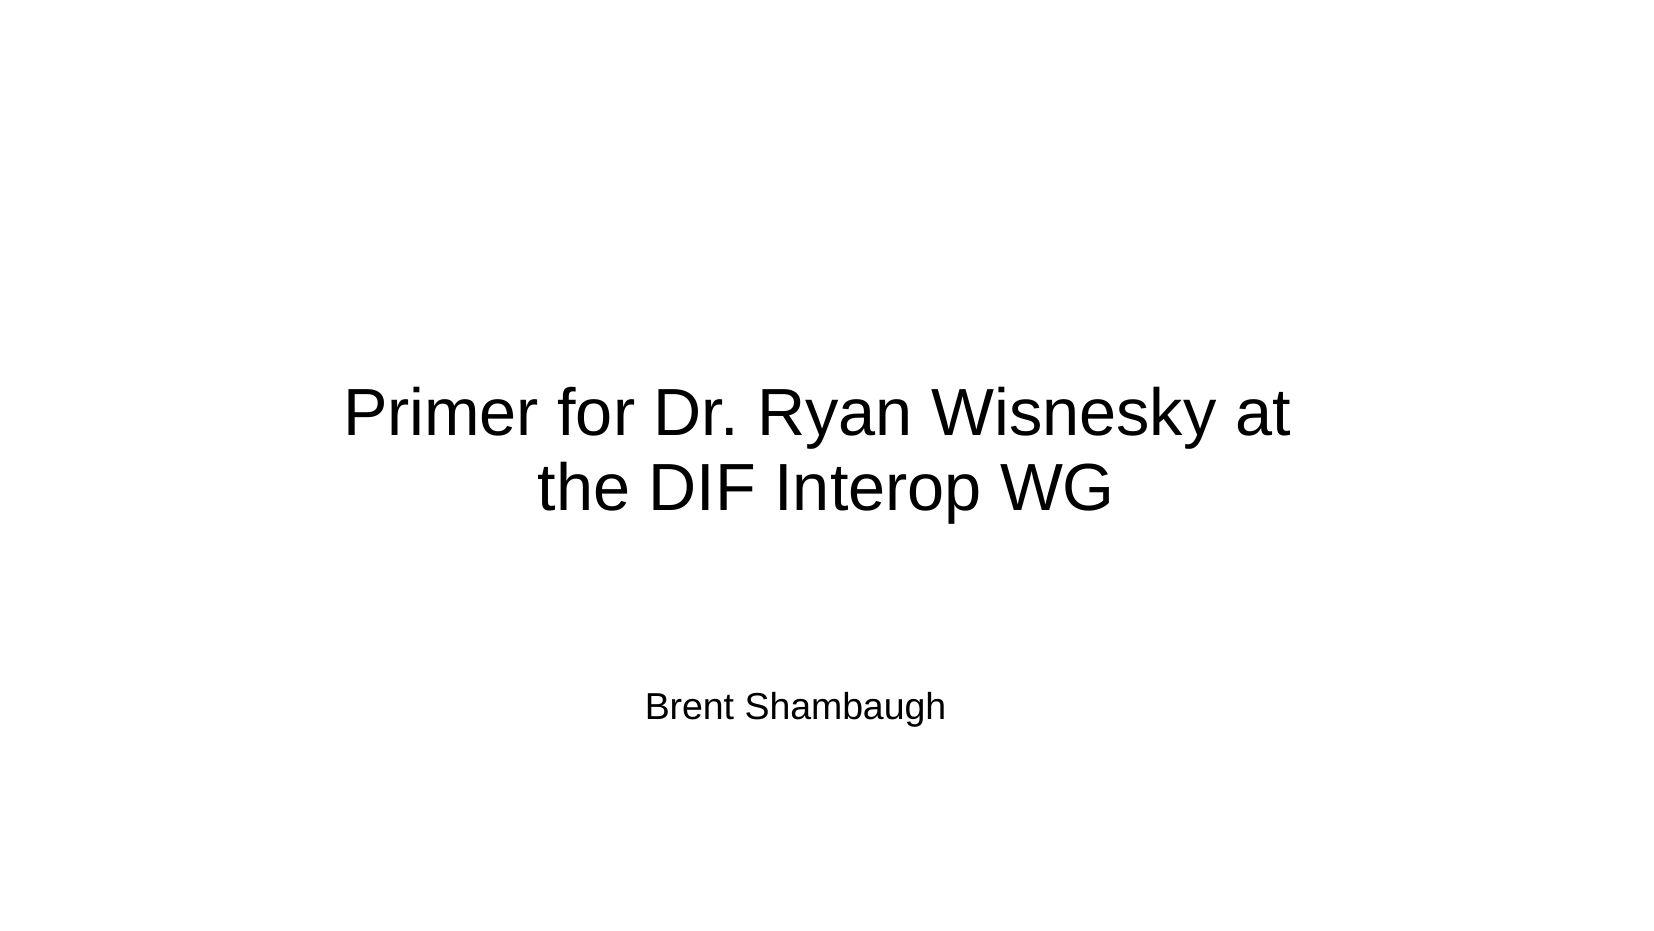

#
Primer for Dr. Ryan Wisnesky at
the DIF Interop WG
Brent Shambaugh